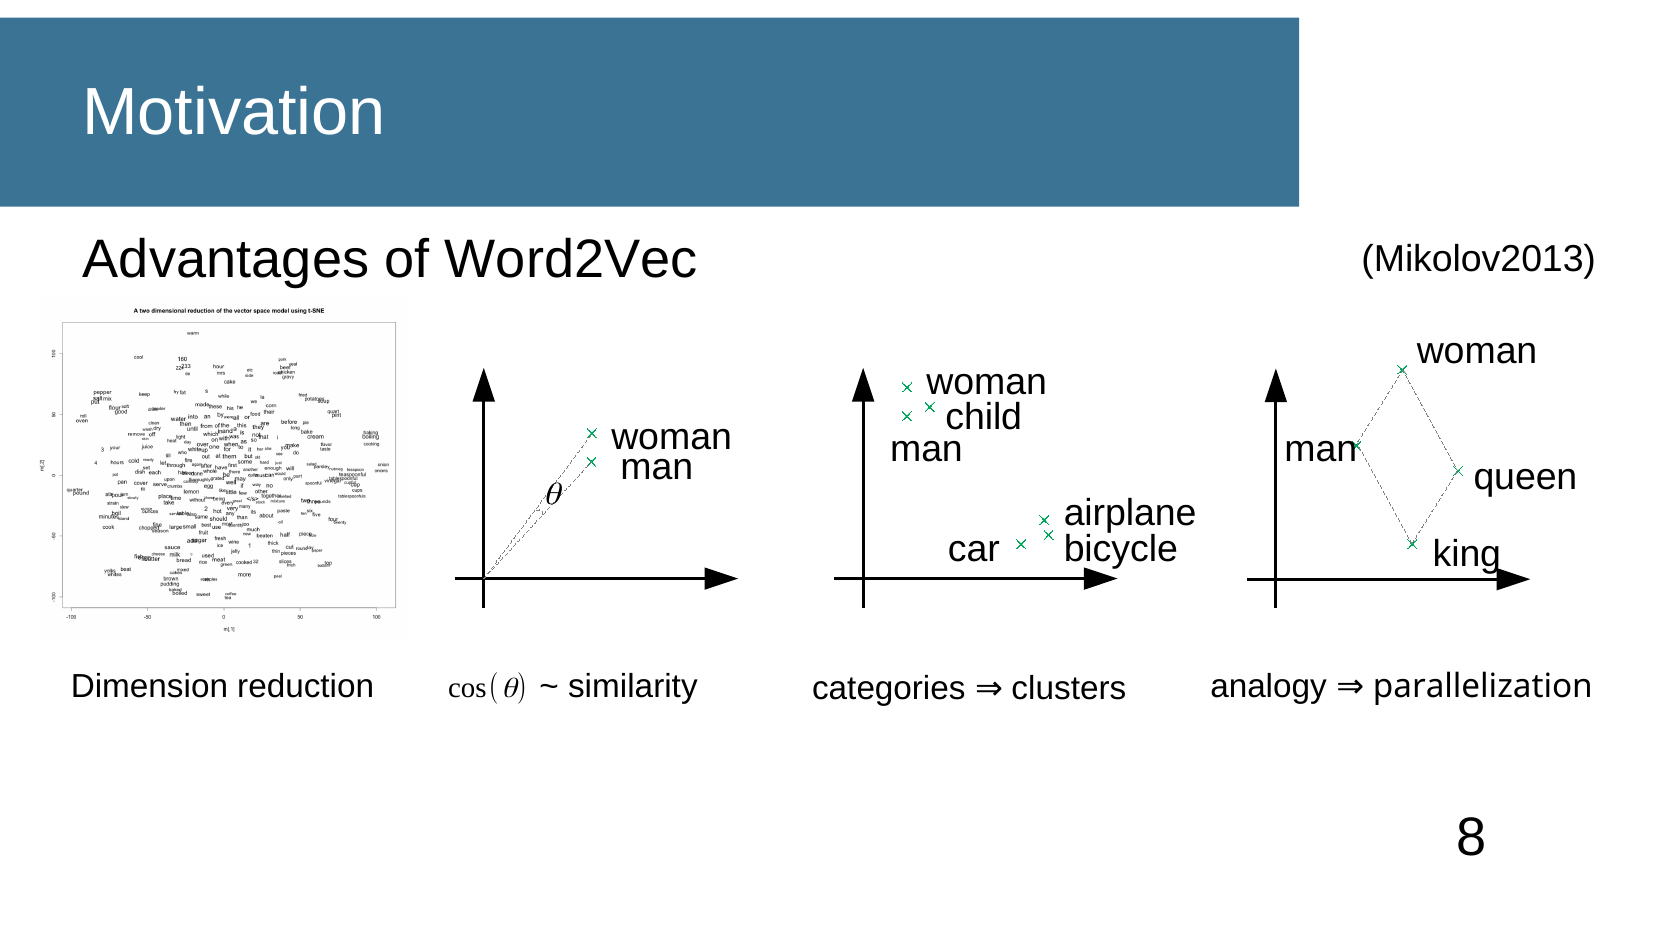

# Motivation
Advantages of Word2Vec
(Mikolov2013)
woman
woman
child
woman
man
man
man
queen
airplane
car
bicycle
king
~ similarity
analogy ⇒ parallelization
Dimension reduction
categories ⇒ clusters